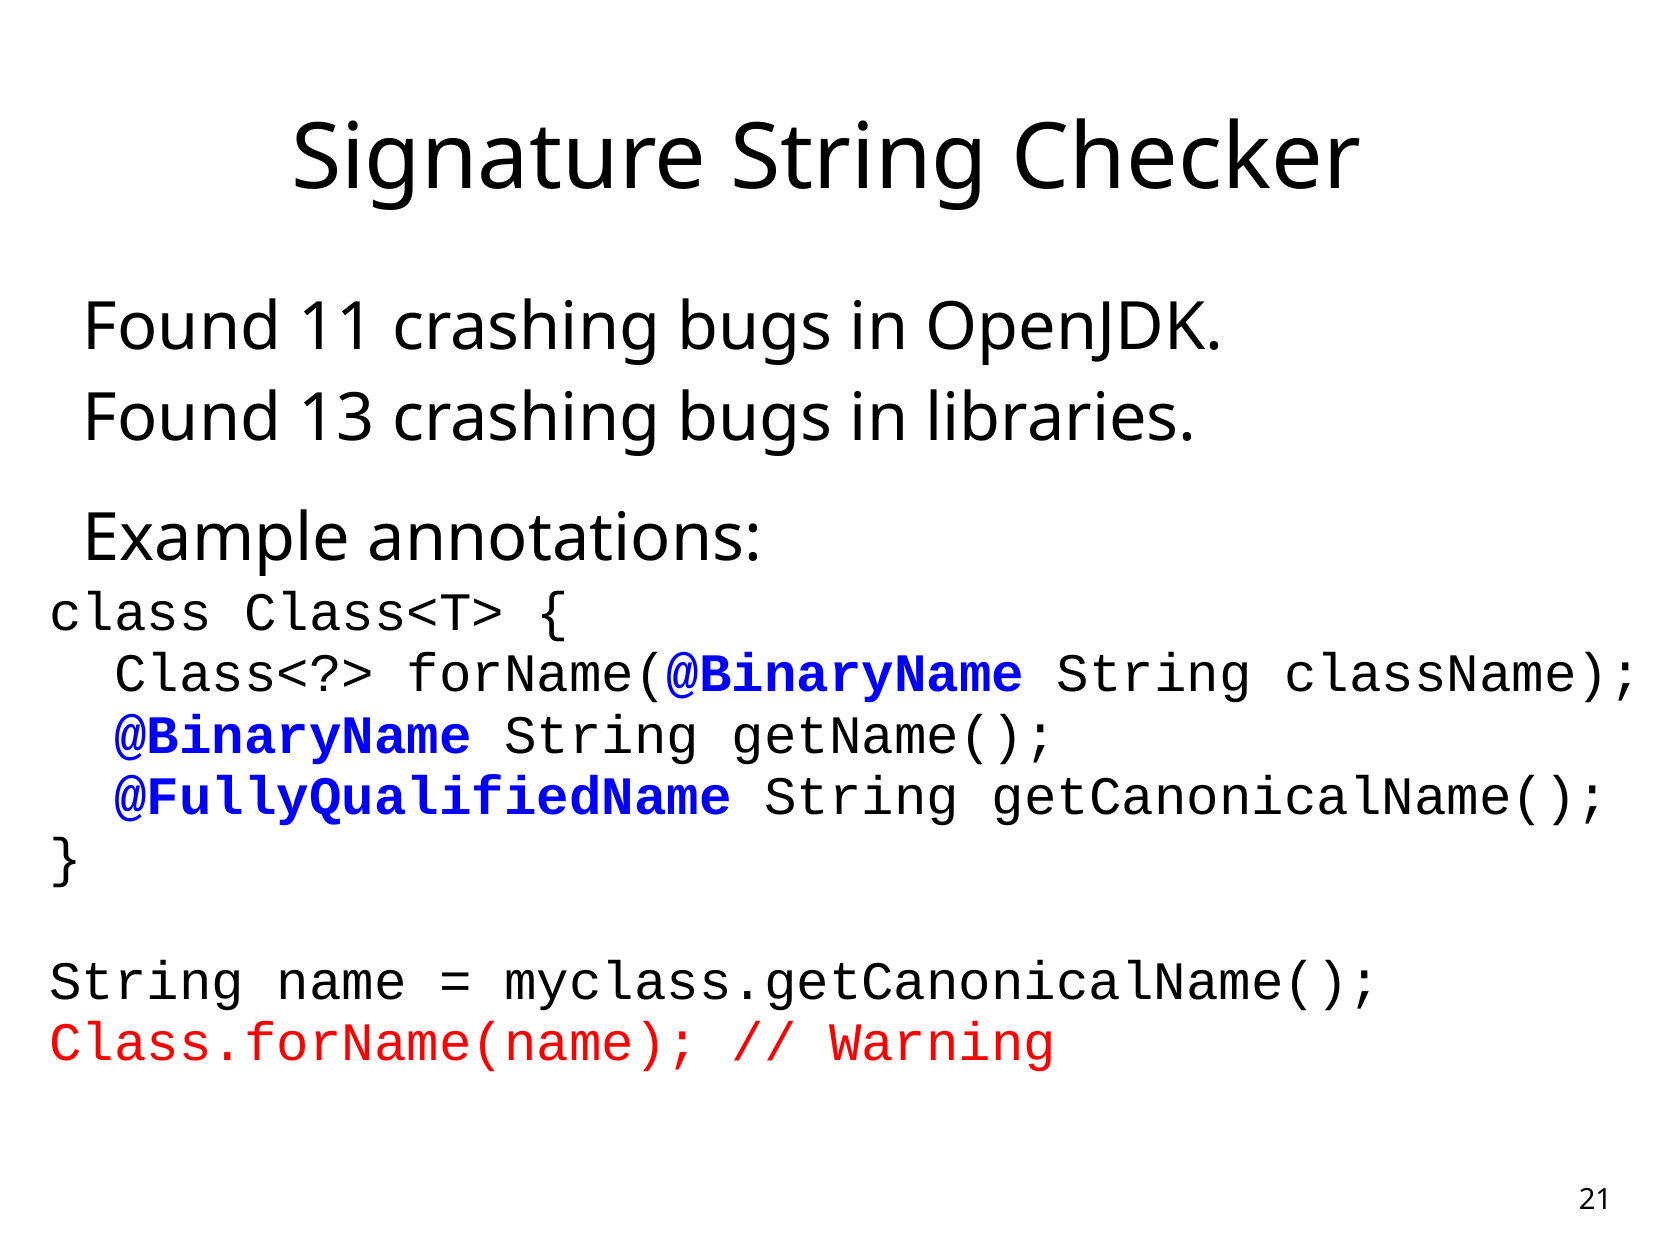

# Signature String Checker
Found 11 crashing bugs in OpenJDK.
Found 13 crashing bugs in libraries.
Example annotations:
class Class<T> {
 Class<?> forName(@BinaryName String className);
 @BinaryName String getName();
 @FullyQualifiedName String getCanonicalName();
}
String name = myclass.getCanonicalName();
Class.forName(name); // Warning
21